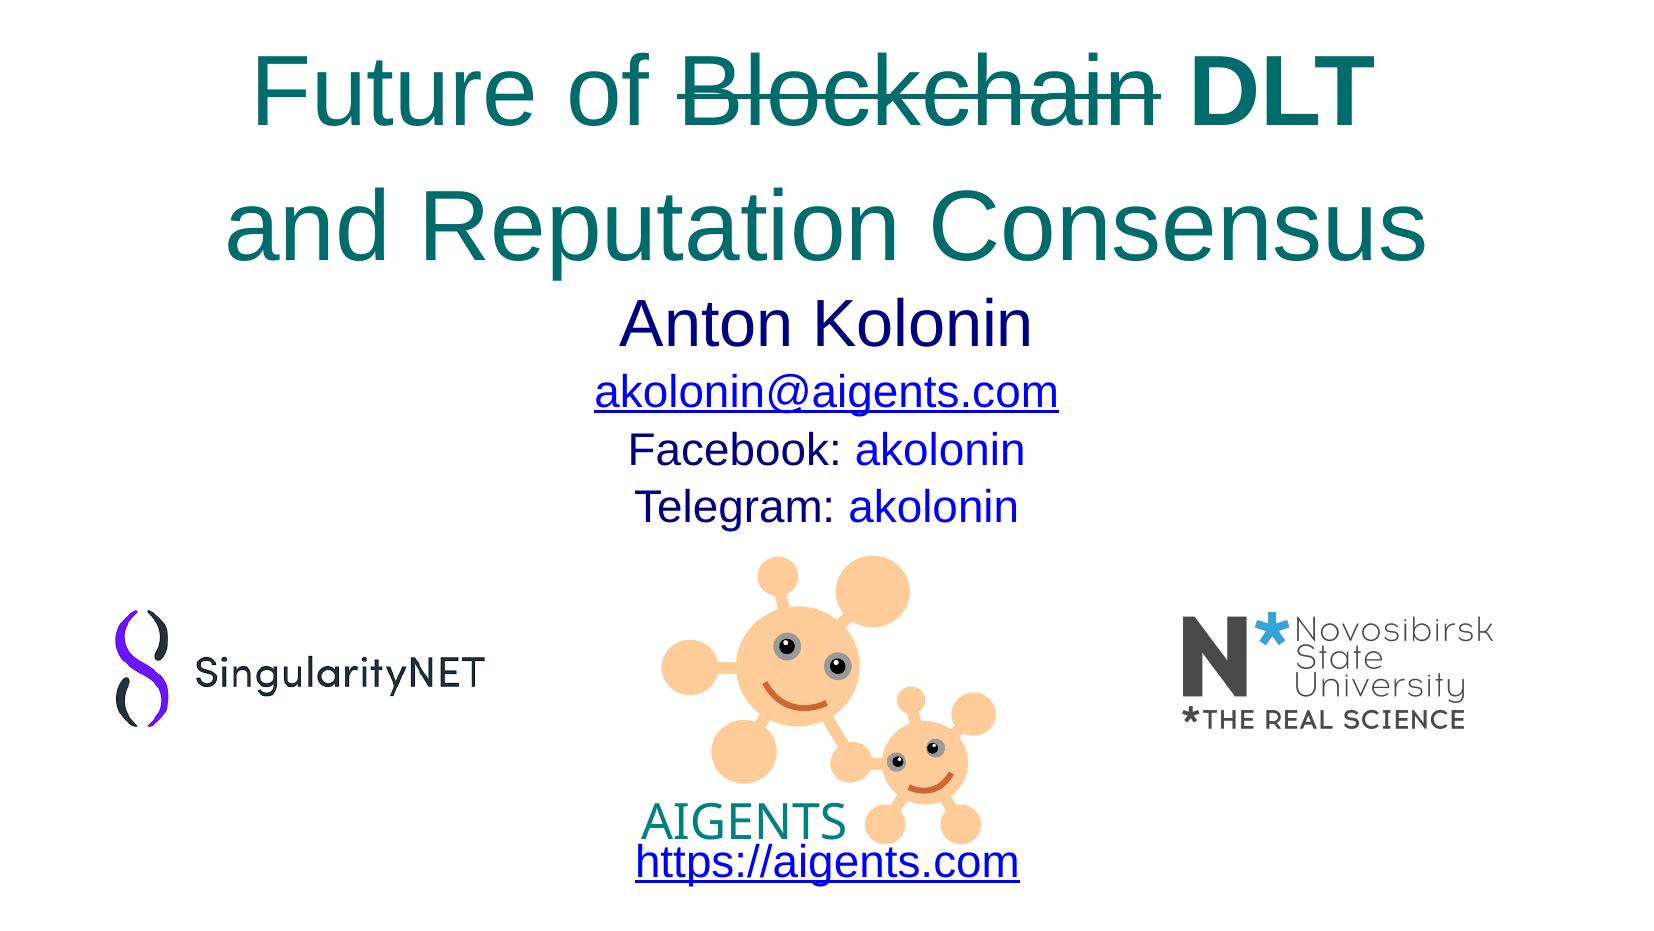

Future of Blockchain DLT
and Reputation Consensus
Anton Kolonin
akolonin@aigents.com
Facebook: akolonin
Telegram: akolonin
AIGENTS
https://aigents.com